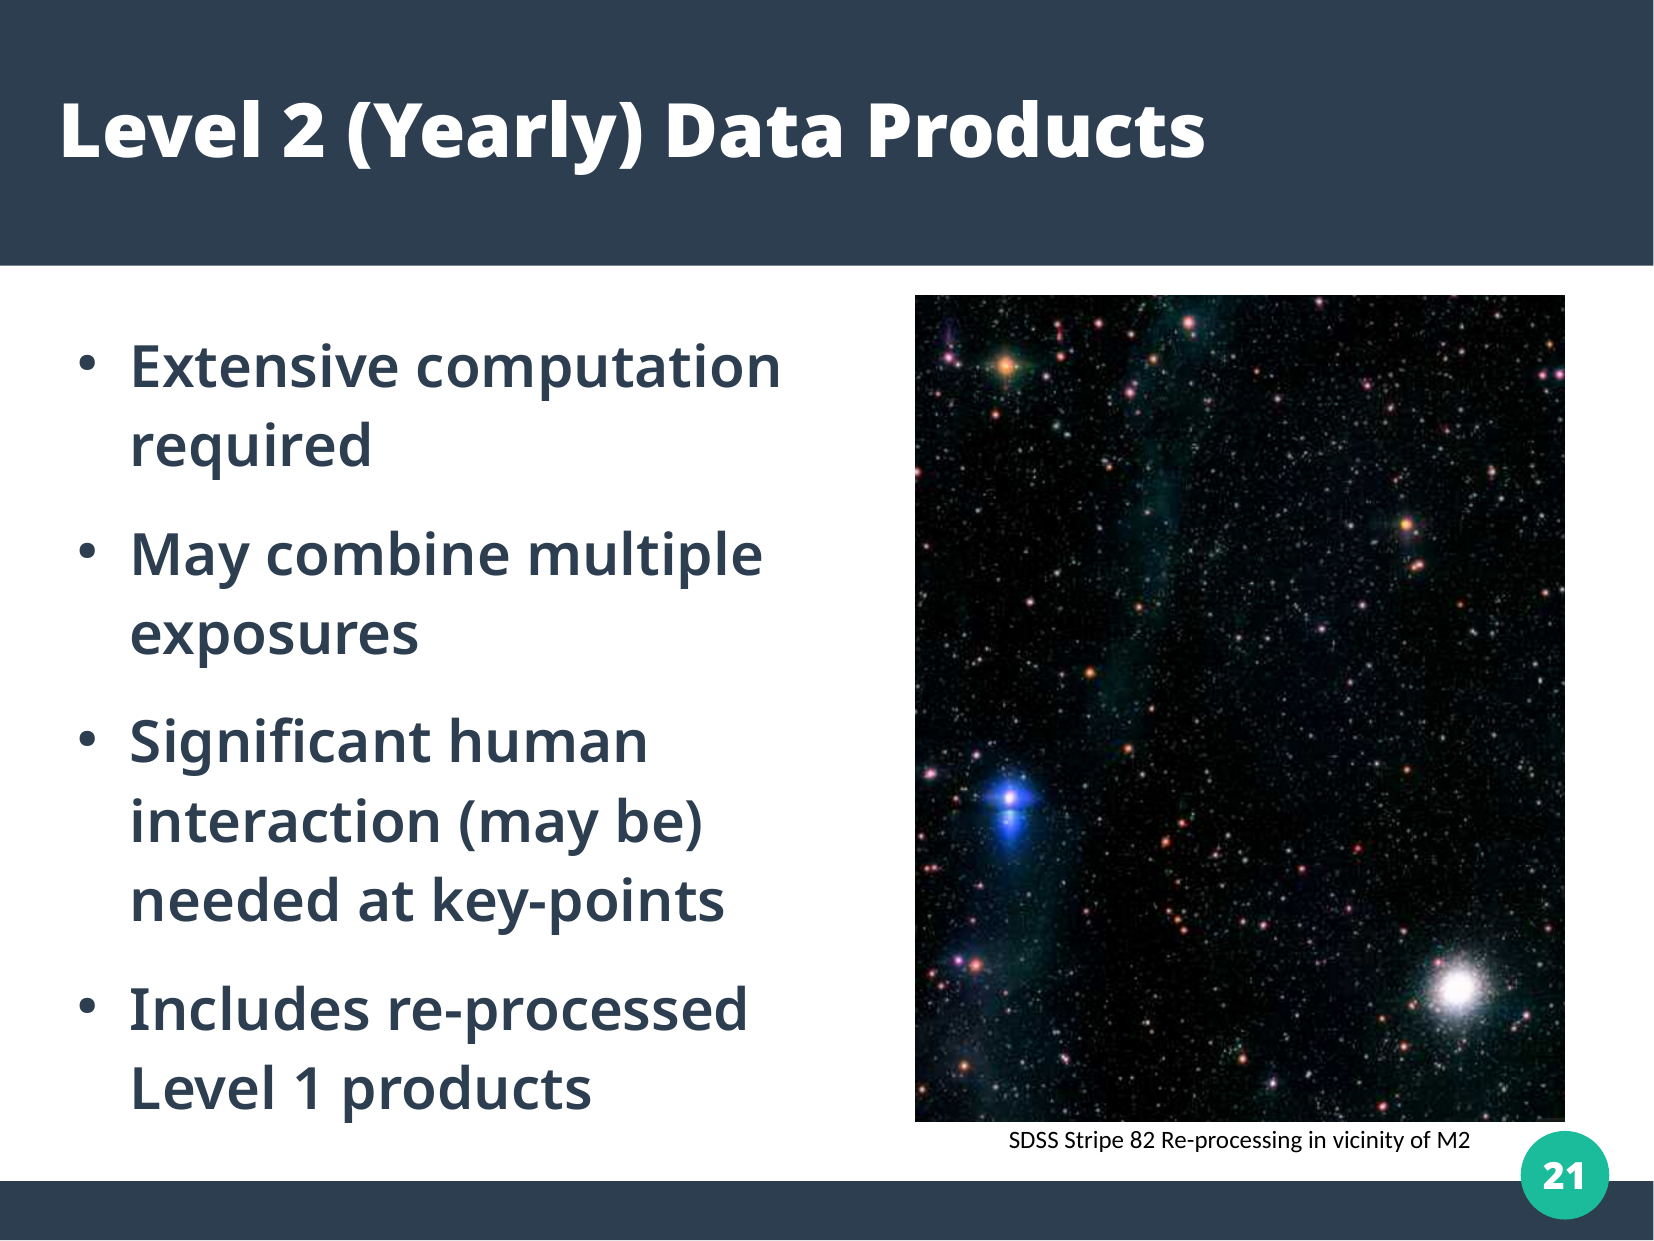

# Level 2 (Yearly) Data Products
Extensive computation required
May combine multiple exposures
Significant human interaction (may be) needed at key-points
Includes re-processed Level 1 products
21
SDSS Stripe 82 Re-processing in vicinity of M2